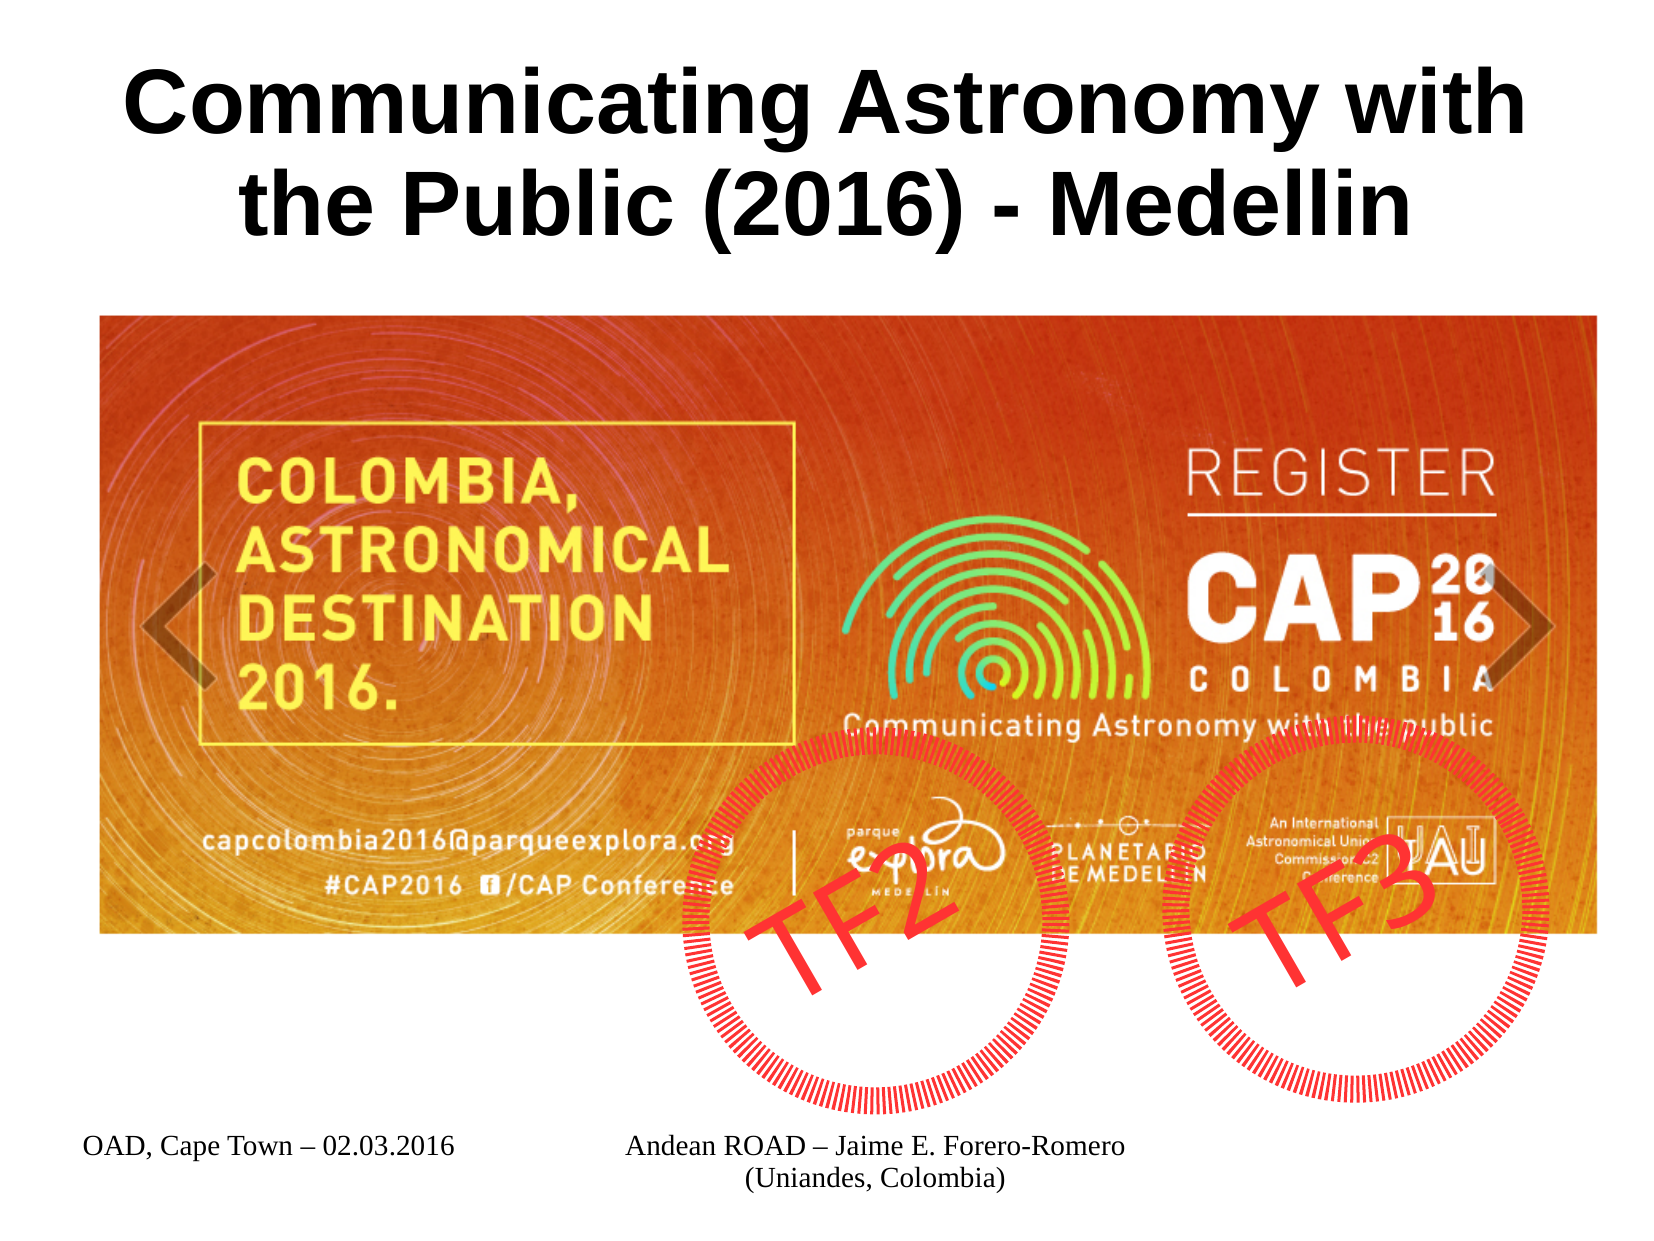

# Communicating Astronomy with the Public (2016) - Medellin
TF3
TF2